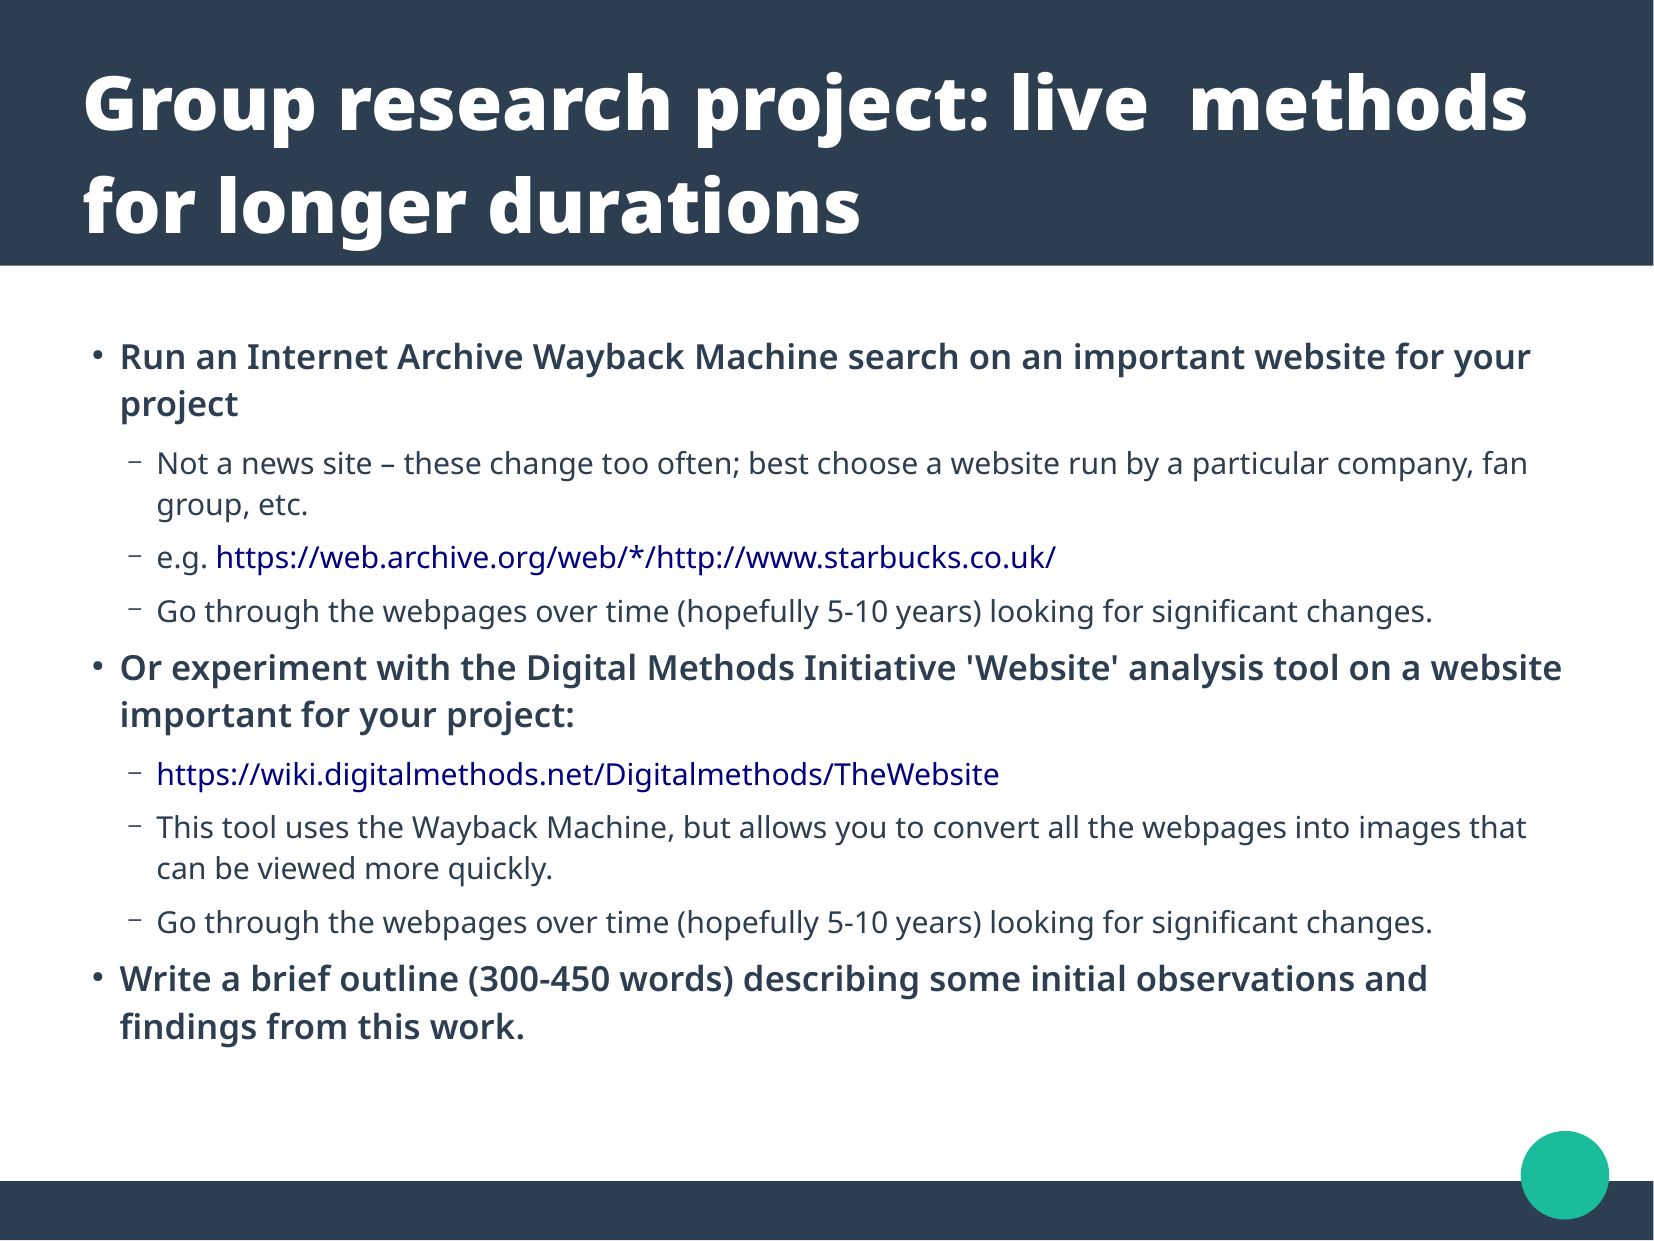

# Group research project: live methods for longer durations
Run an Internet Archive Wayback Machine search on an important website for your project
Not a news site – these change too often; best choose a website run by a particular company, fan group, etc.
e.g. https://web.archive.org/web/*/http://www.starbucks.co.uk/
Go through the webpages over time (hopefully 5-10 years) looking for significant changes.
Or experiment with the Digital Methods Initiative 'Website' analysis tool on a website important for your project:
https://wiki.digitalmethods.net/Digitalmethods/TheWebsite
This tool uses the Wayback Machine, but allows you to convert all the webpages into images that can be viewed more quickly.
Go through the webpages over time (hopefully 5-10 years) looking for significant changes.
Write a brief outline (300-450 words) describing some initial observations and findings from this work.